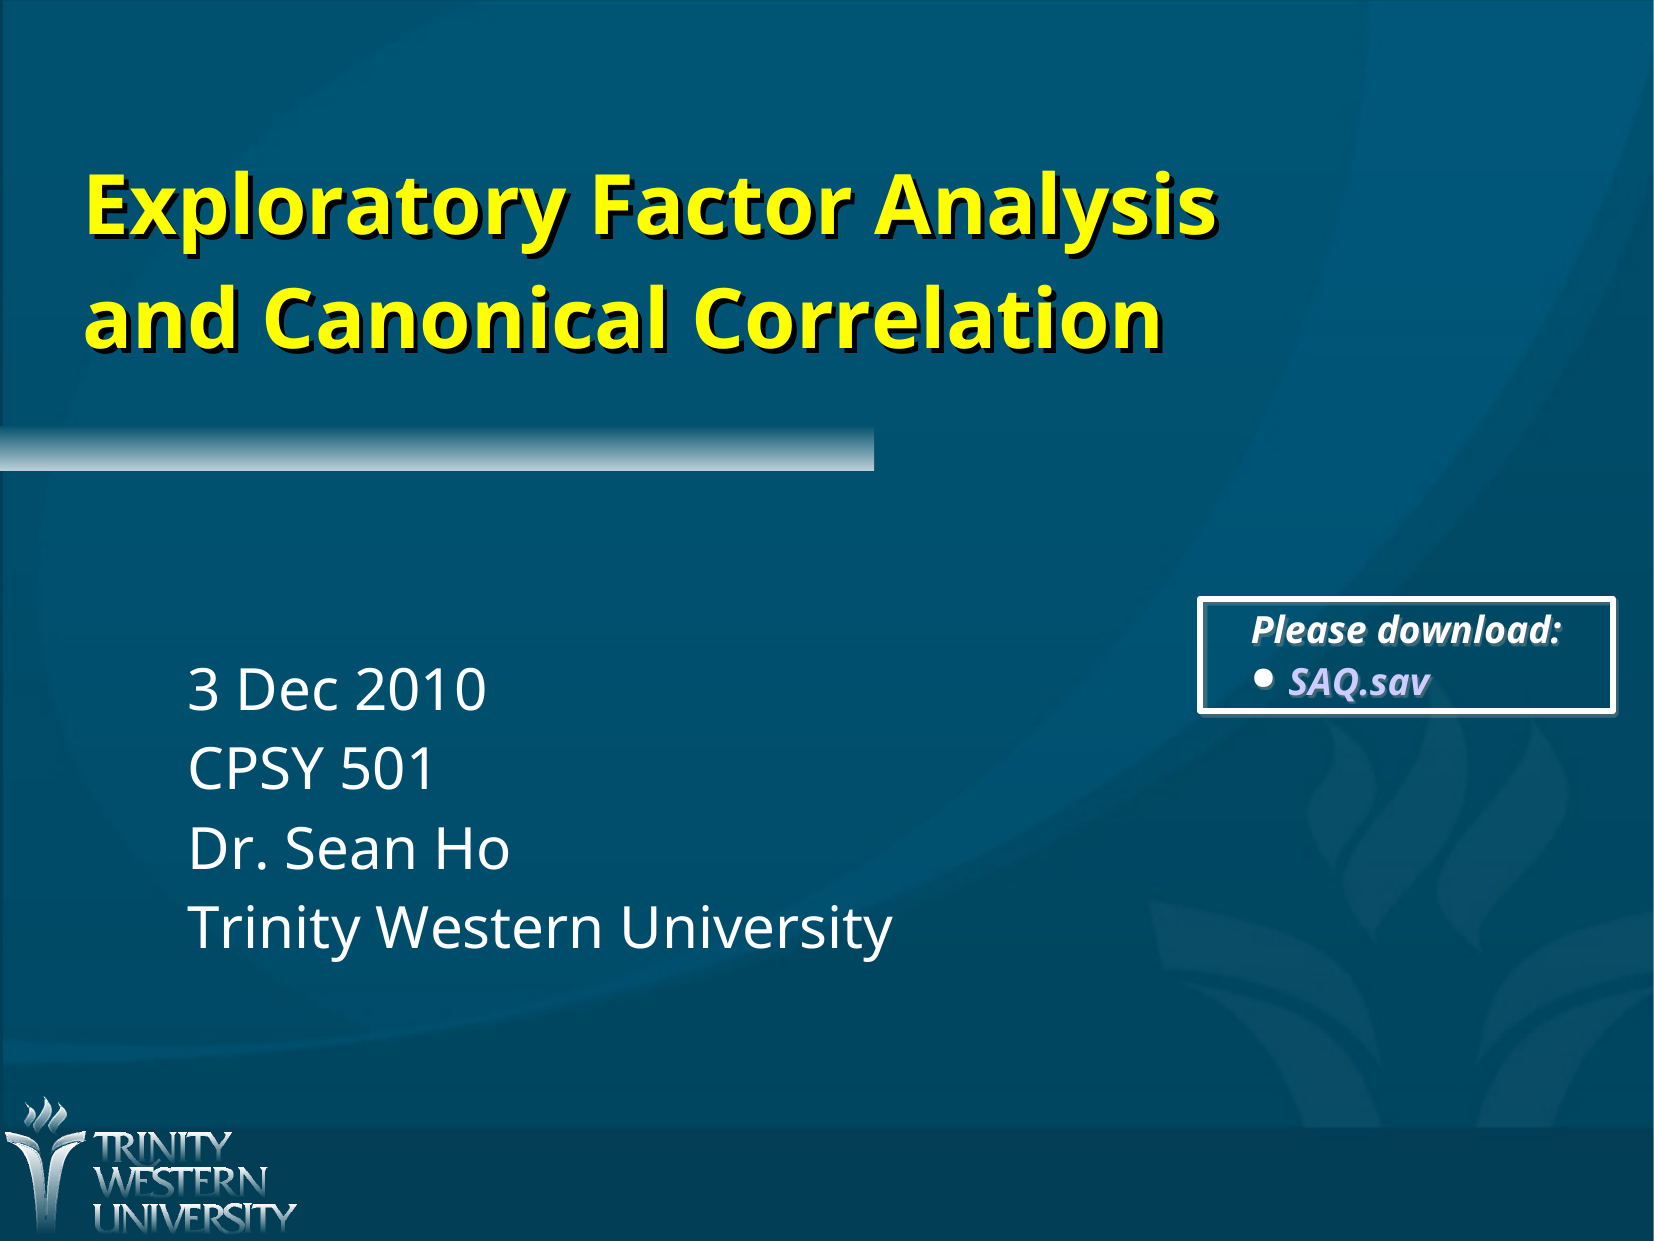

# Exploratory Factor Analysis and Canonical Correlation
3 Dec 2010
CPSY 501
Dr. Sean Ho
Trinity Western University
Please download:
SAQ.sav